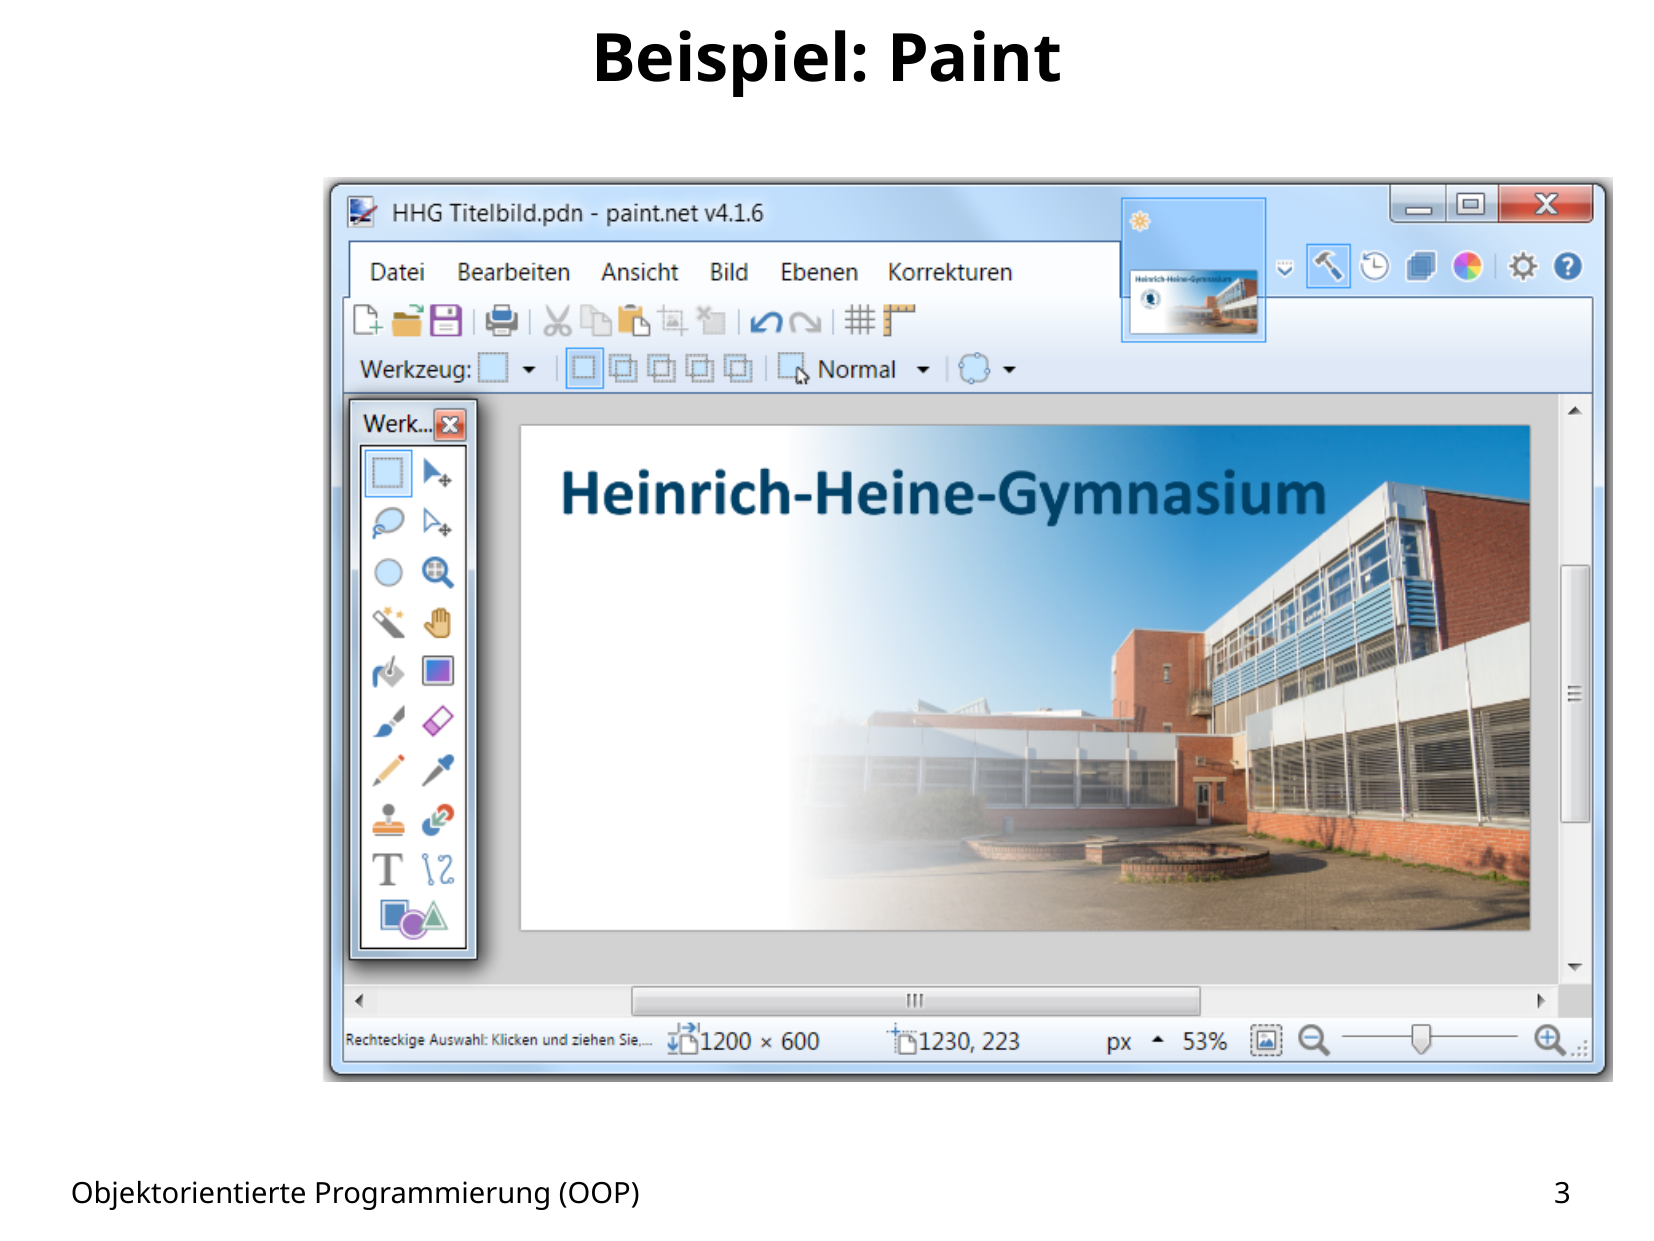

# Beispiel: Paint
Objektorientierte Programmierung (OOP)
3